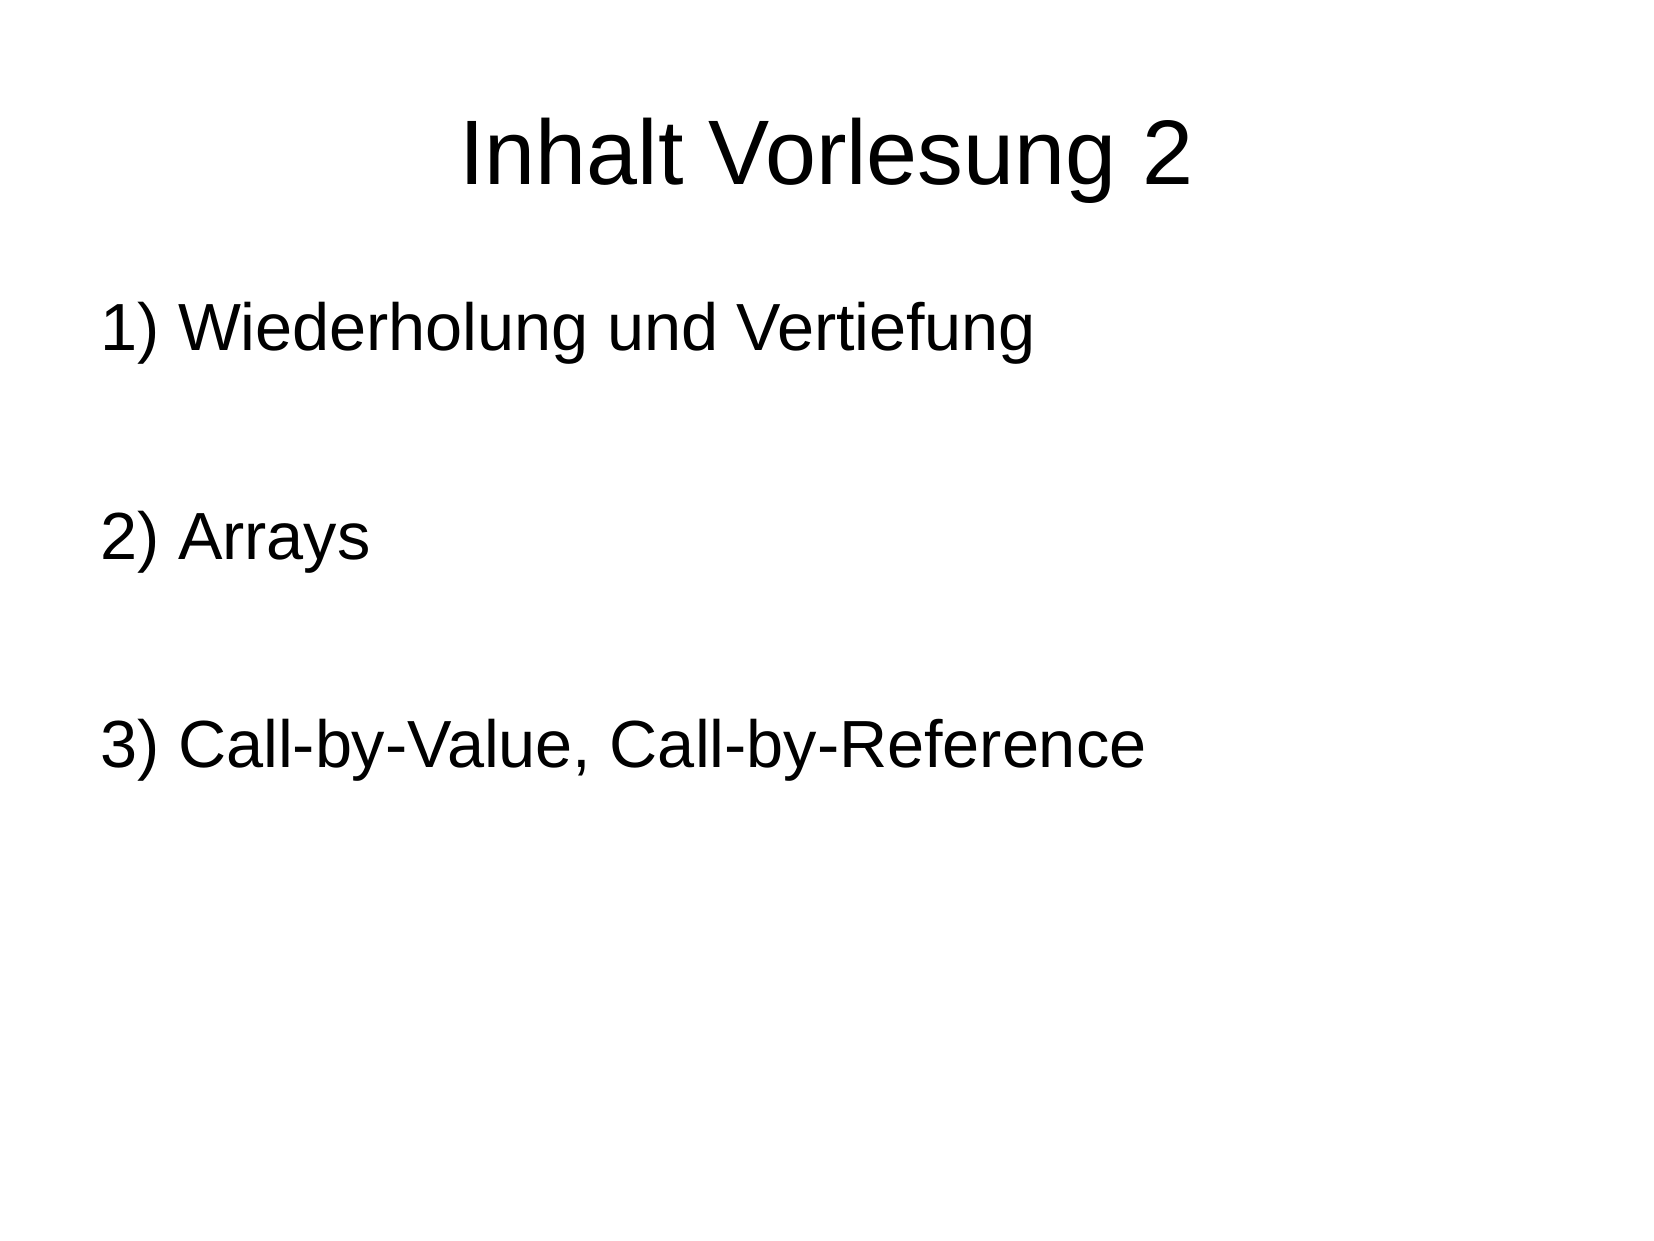

# Inhalt Vorlesung 2
 Wiederholung und Vertiefung
 Arrays
 Call-by-Value, Call-by-Reference